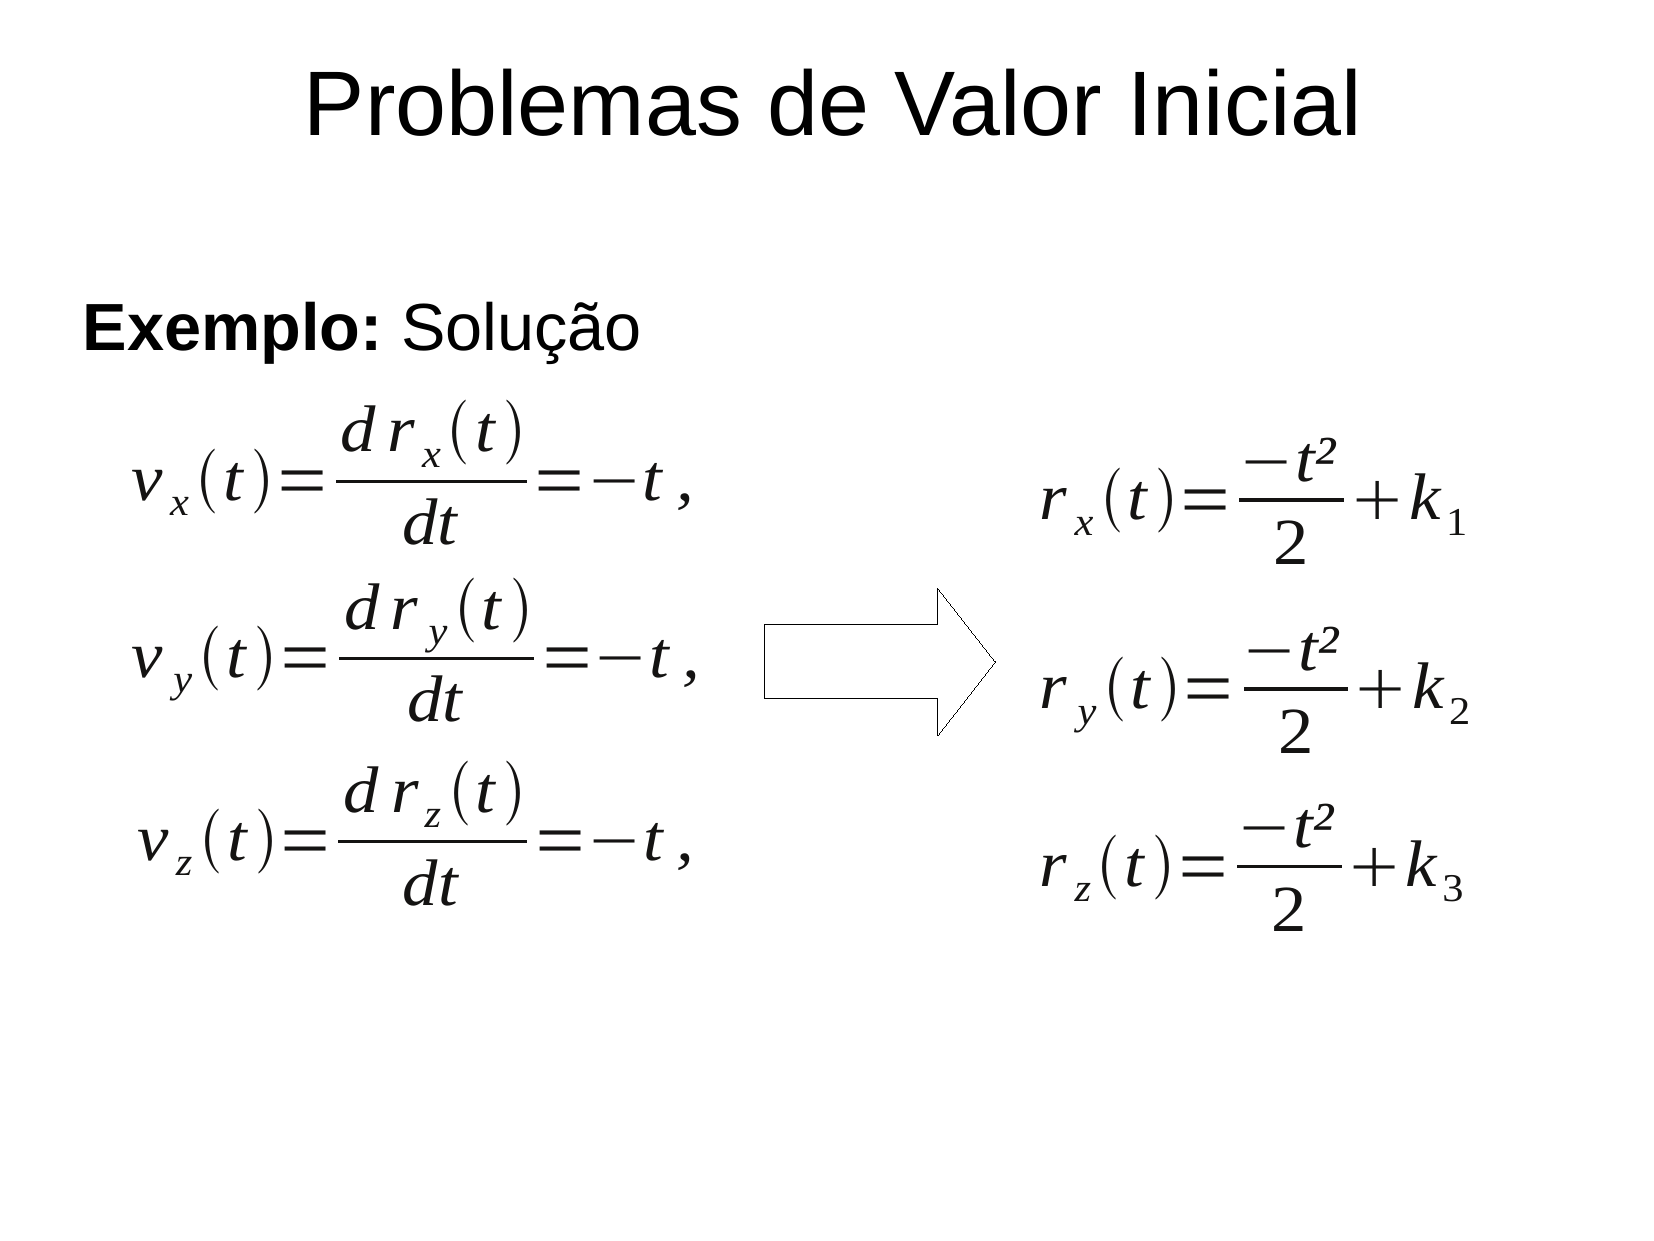

# Problemas de Valor Inicial
Exemplo: Solução